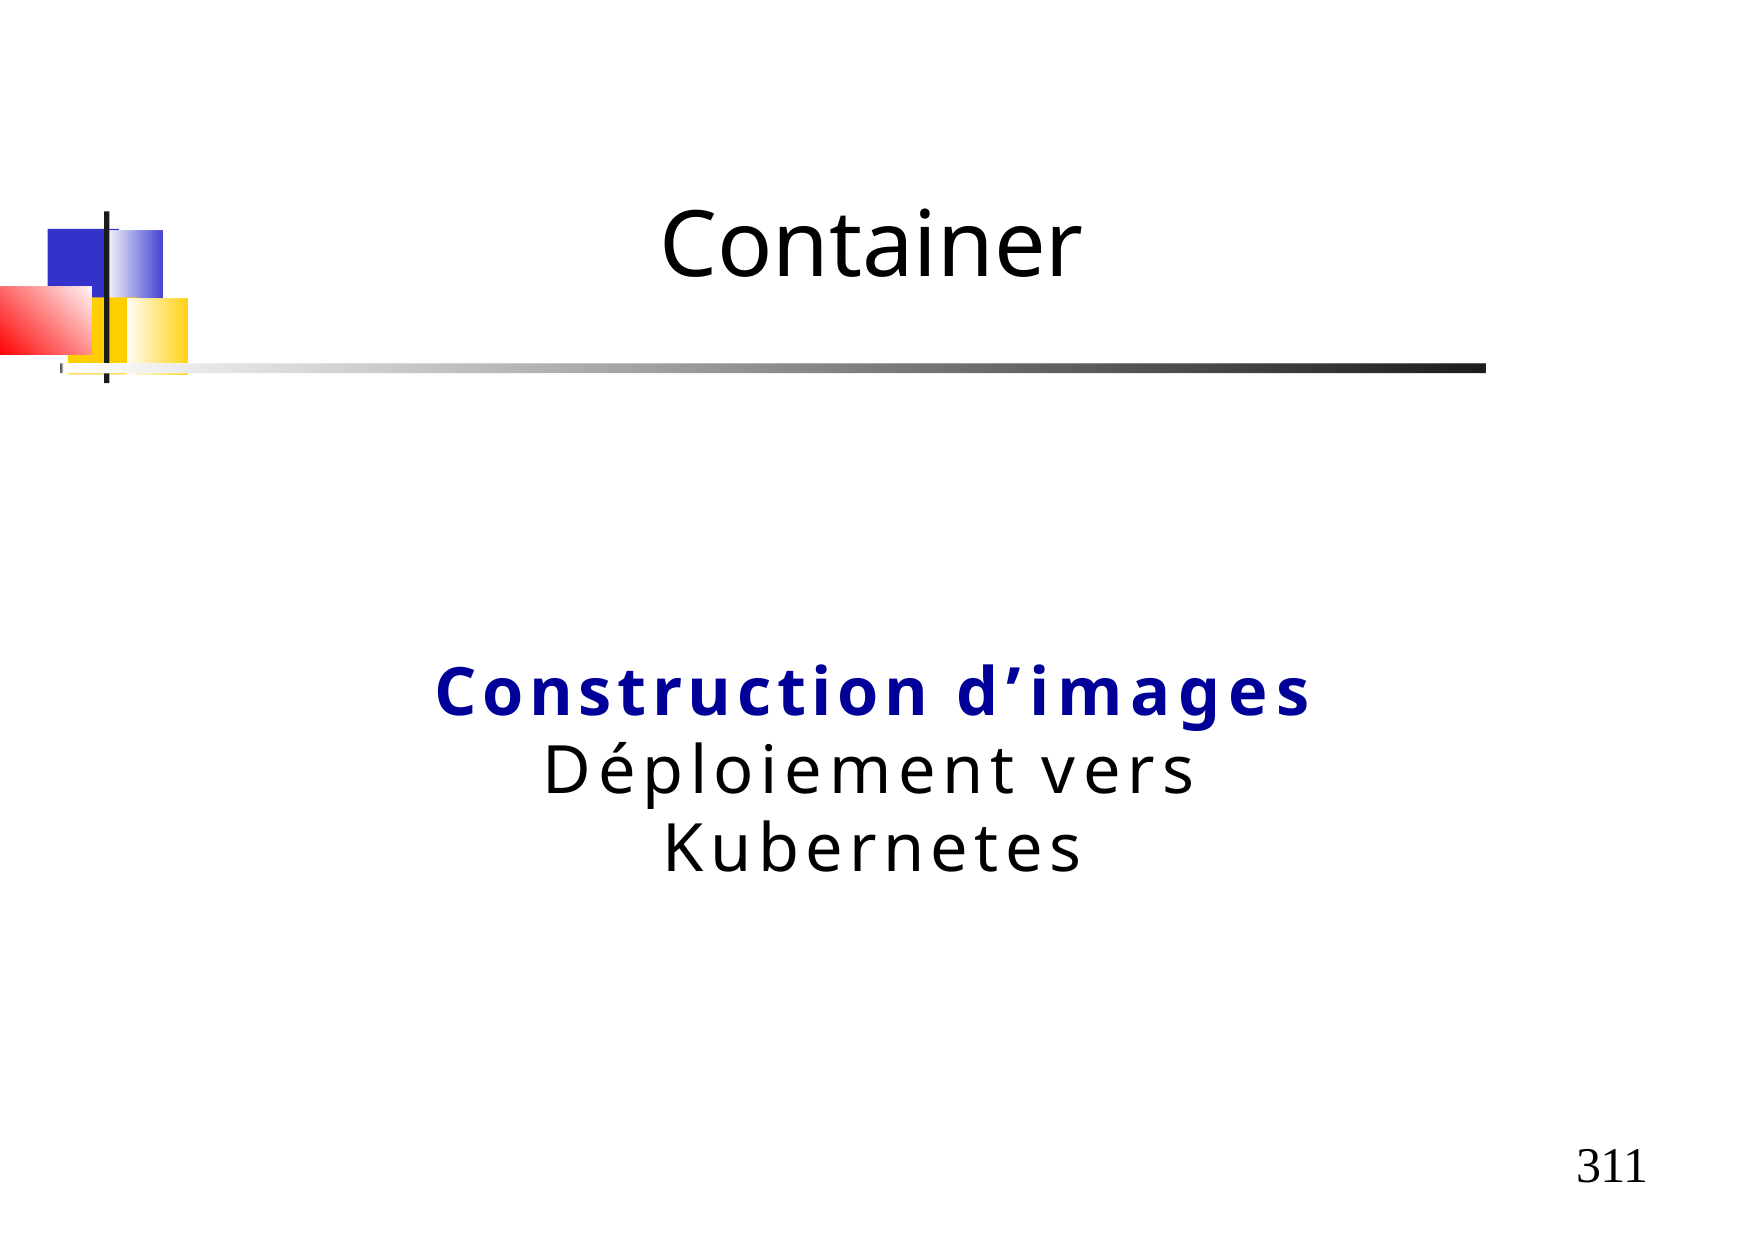

# Container
Construction d’images
Déploiement vers Kubernetes
311